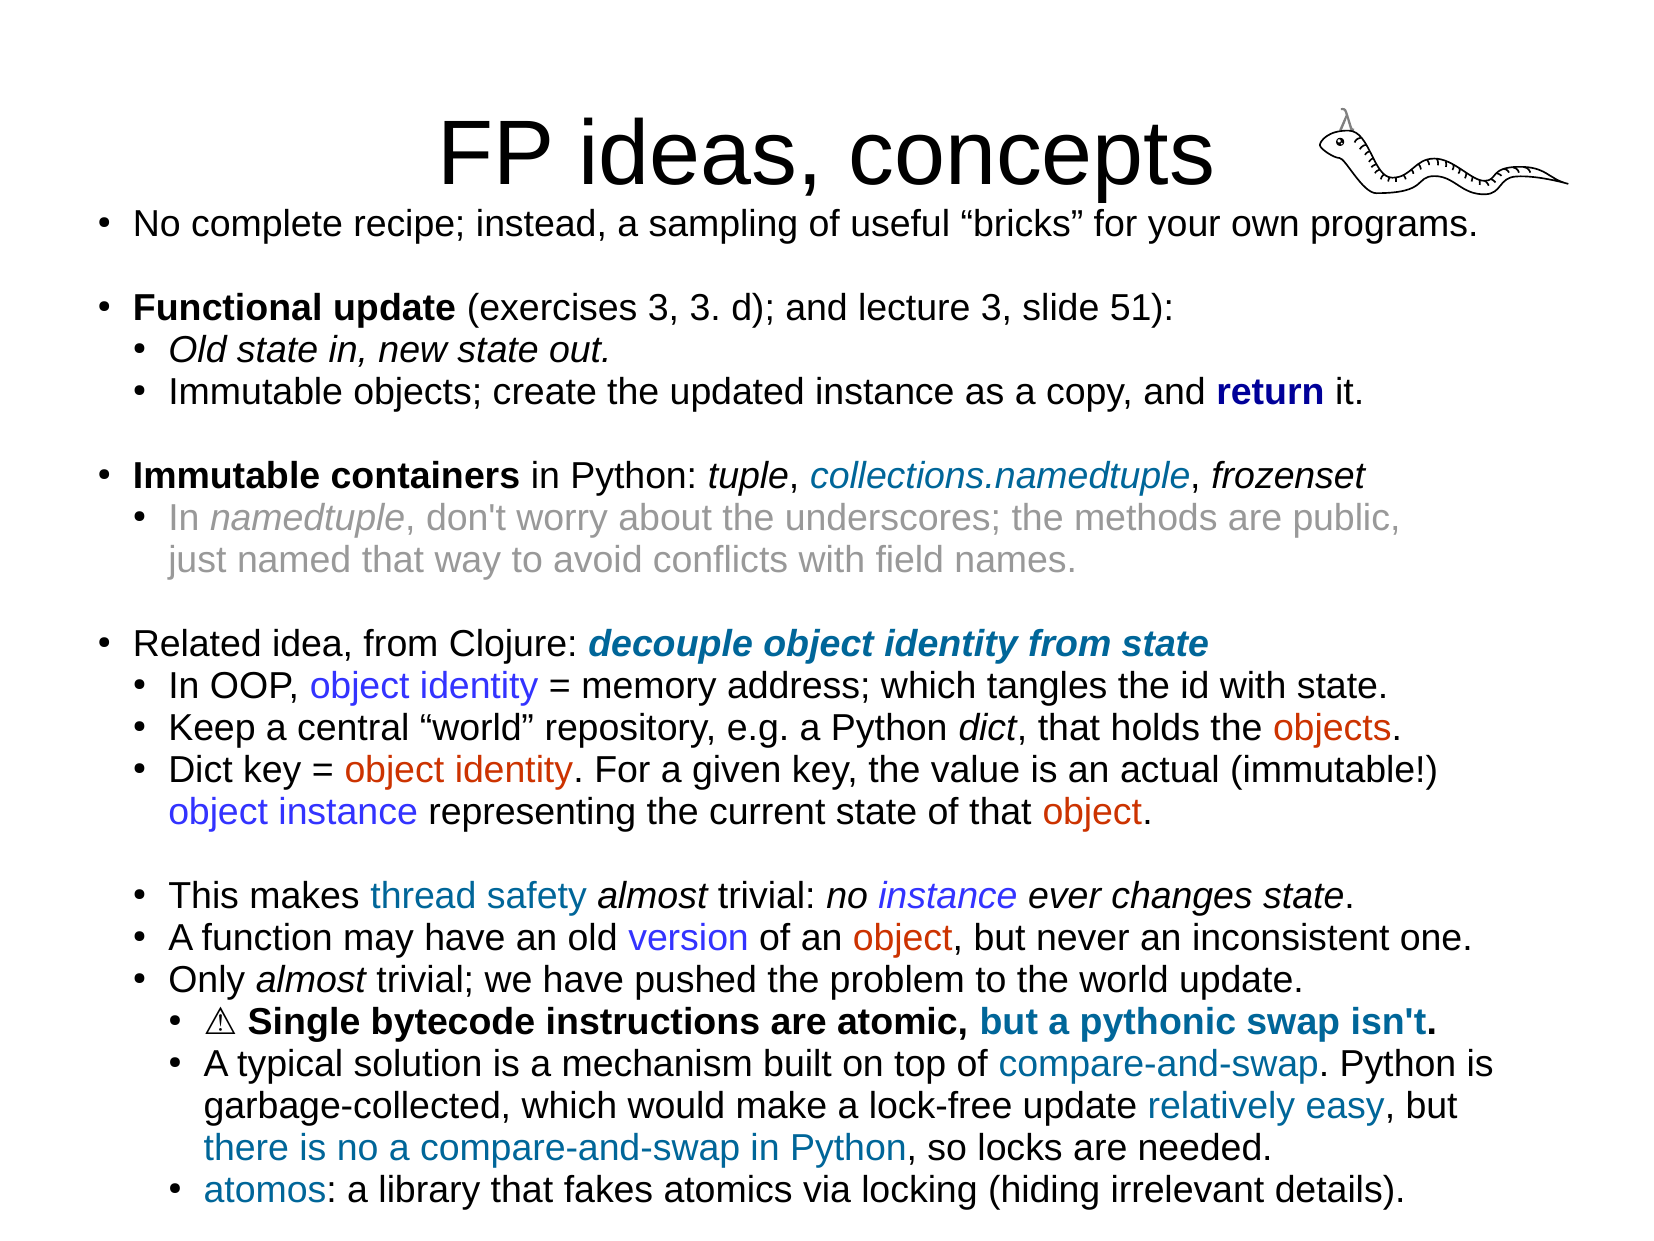

# FP ideas, concepts
No complete recipe; instead, a sampling of useful “bricks” for your own programs.
Functional update (exercises 3, 3. d); and lecture 3, slide 51):
Old state in, new state out.
Immutable objects; create the updated instance as a copy, and return it.
Immutable containers in Python: tuple, collections.namedtuple, frozenset
In namedtuple, don't worry about the underscores; the methods are public,
just named that way to avoid conflicts with field names.
Related idea, from Clojure: decouple object identity from state
In OOP, object identity = memory address; which tangles the id with state.
Keep a central “world” repository, e.g. a Python dict, that holds the objects.
Dict key = object identity. For a given key, the value is an actual (immutable!)
object instance representing the current state of that object.
This makes thread safety almost trivial: no instance ever changes state.
A function may have an old version of an object, but never an inconsistent one.
Only almost trivial; we have pushed the problem to the world update.
⚠ Single bytecode instructions are atomic, but a pythonic swap isn't.
A typical solution is a mechanism built on top of compare-and-swap. Python is garbage-collected, which would make a lock-free update relatively easy, but there is no a compare-and-swap in Python, so locks are needed.
atomos: a library that fakes atomics via locking (hiding irrelevant details).